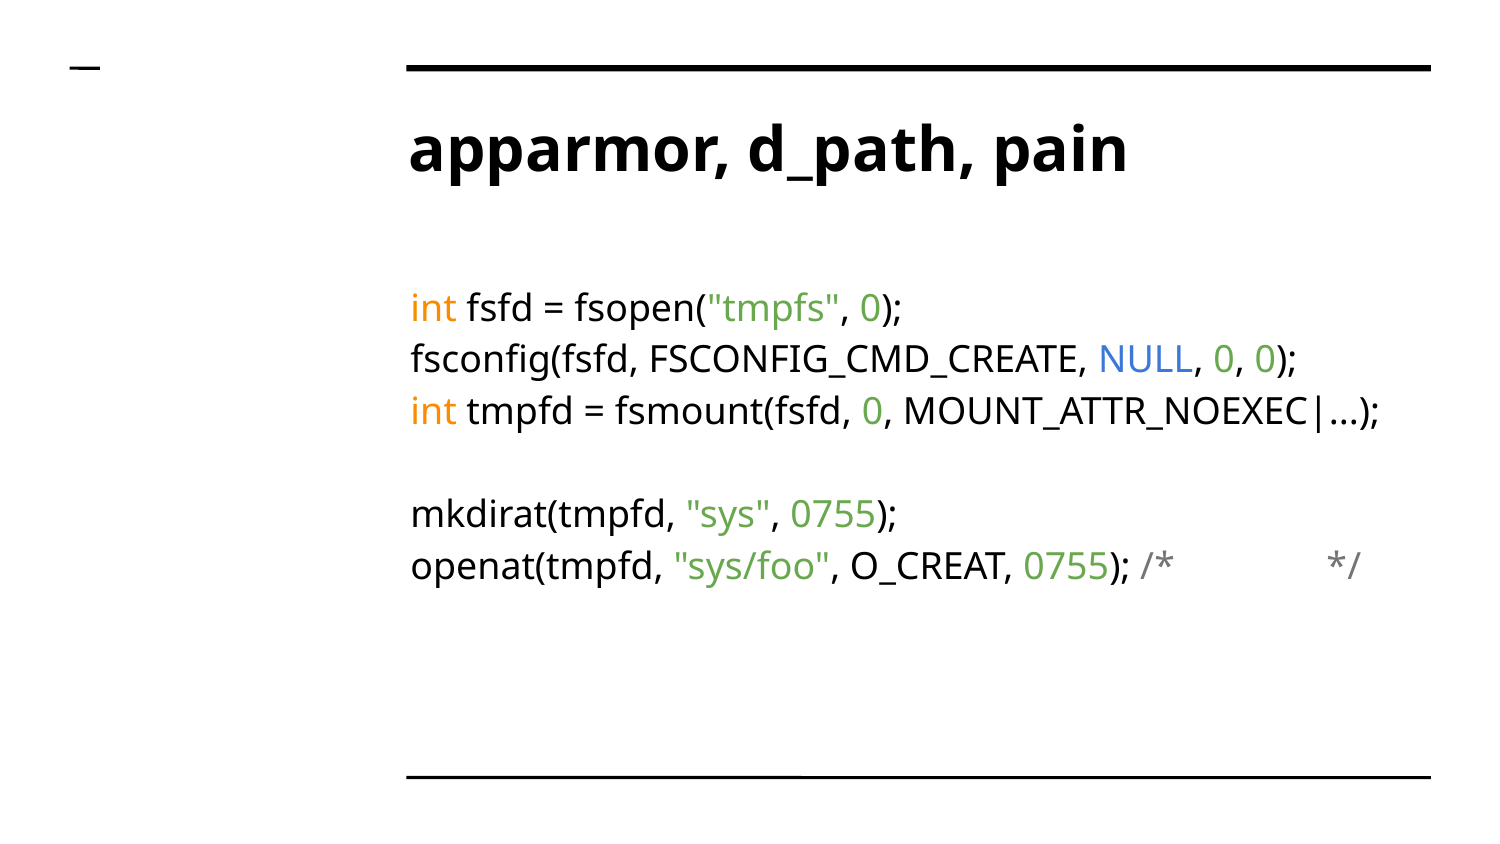

# apparmor, d_path, pain
int fsfd = fsopen("tmpfs", 0);
fsconfig(fsfd, FSCONFIG_CMD_CREATE, NULL, 0, 0);
int tmpfd = fsmount(fsfd, 0, MOUNT_ATTR_NOEXEC|...);
mkdirat(tmpfd, "sys", 0755);
openat(tmpfd, "sys/foo", O_CREAT, 0755); /* EACCES */